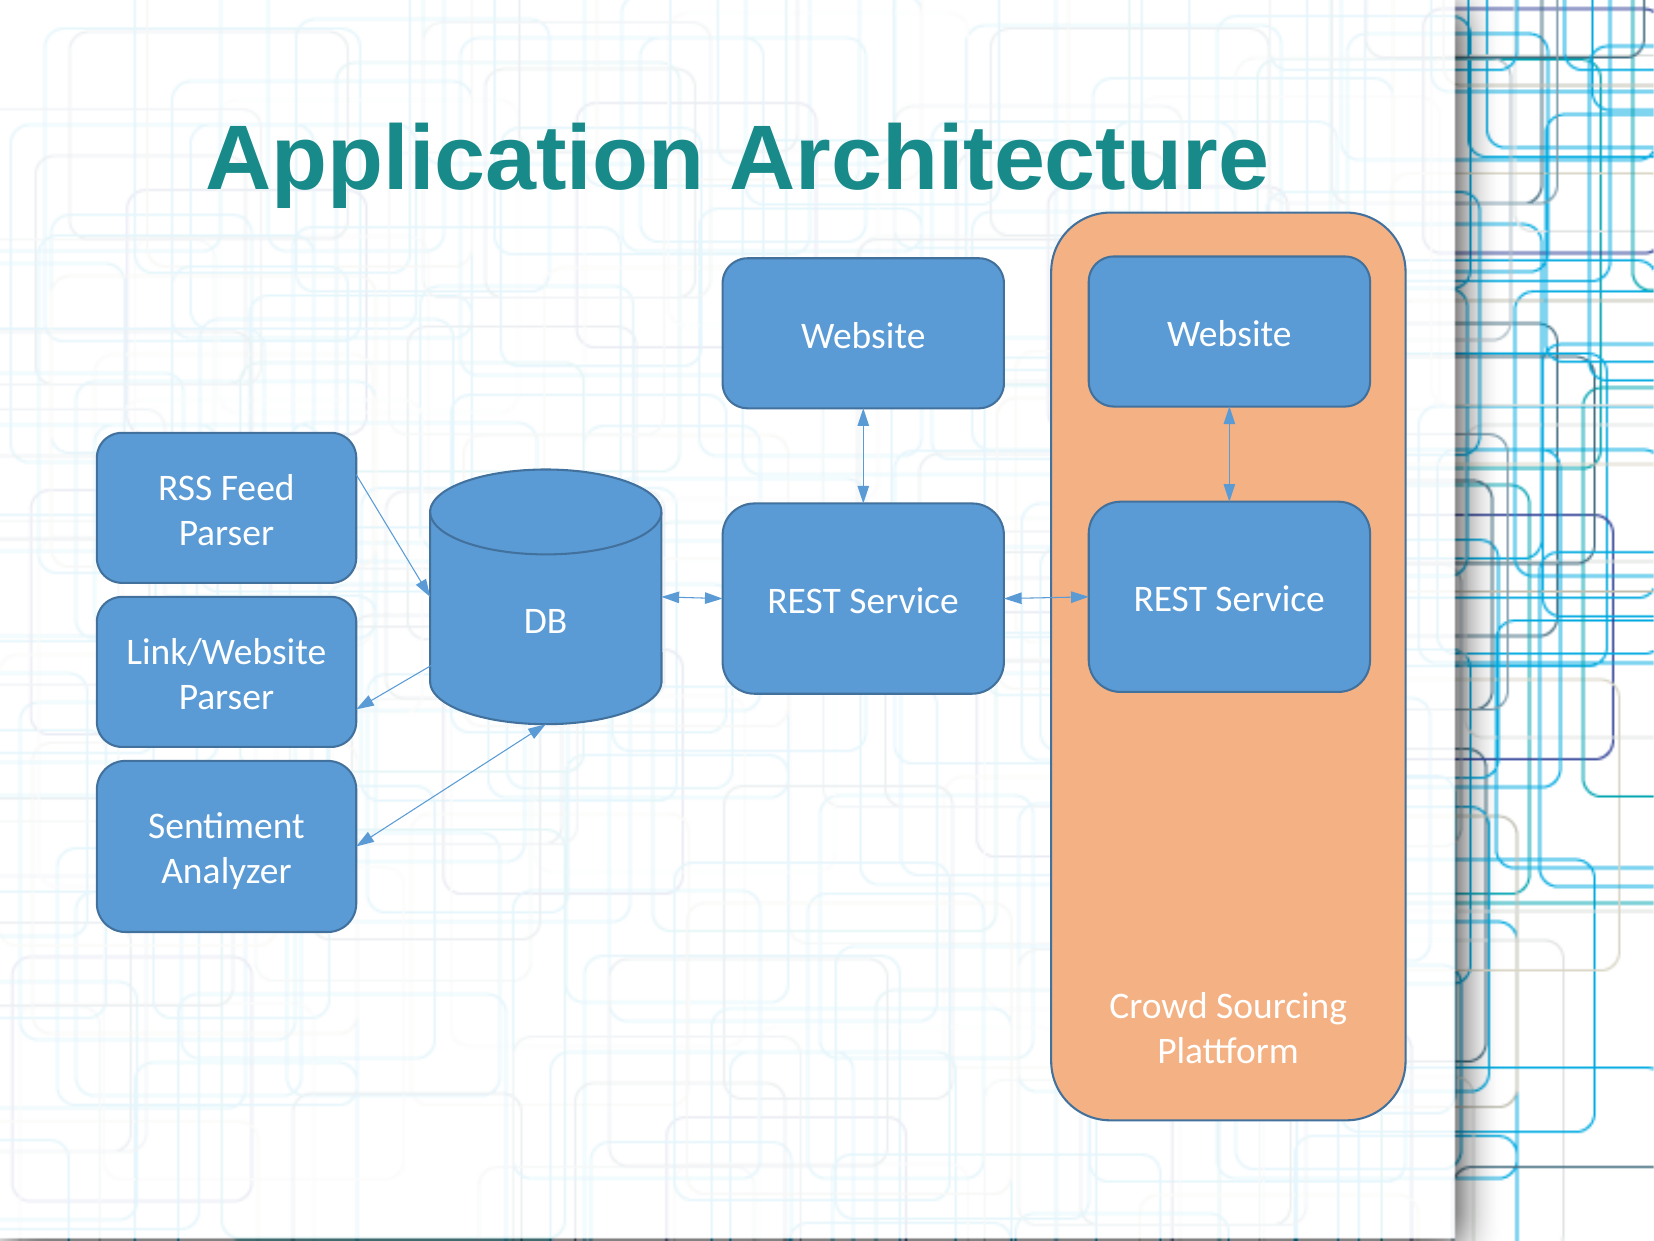

# Application Architecture
Crowd Sourcing
Plattform
Website
Website
RSS Feed
Parser
DB
REST Service
REST Service
Link/Website
Parser
Sentiment
Analyzer